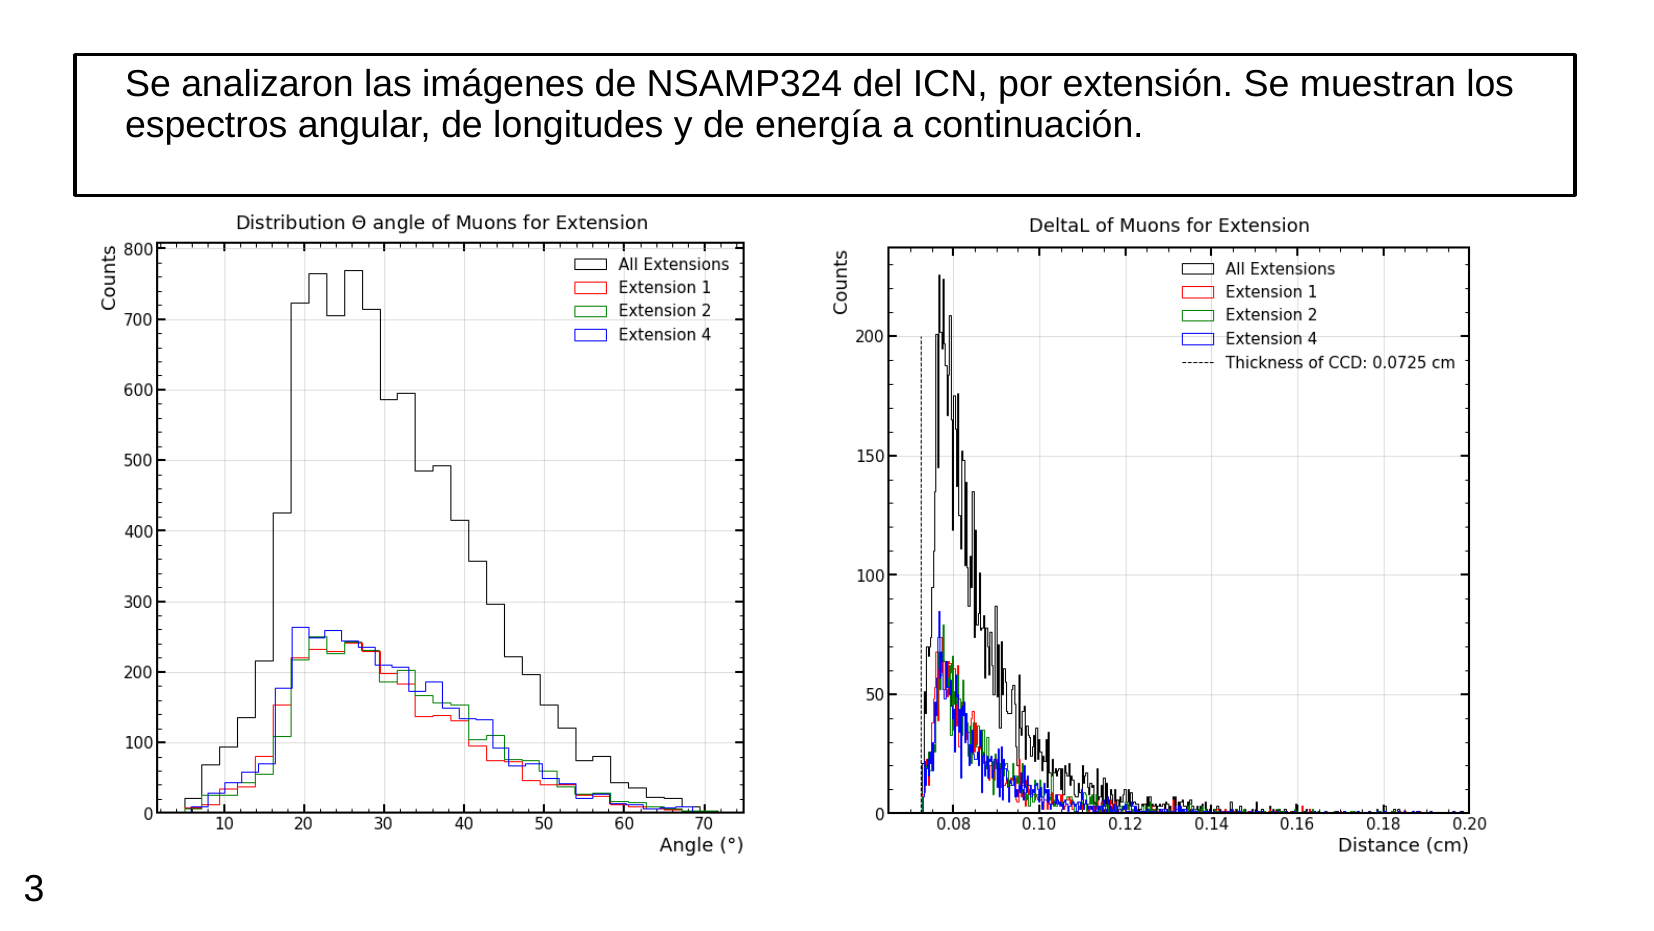

Se analizaron las imágenes de NSAMP324 del ICN, por extensión. Se muestran los espectros angular, de longitudes y de energía a continuación.